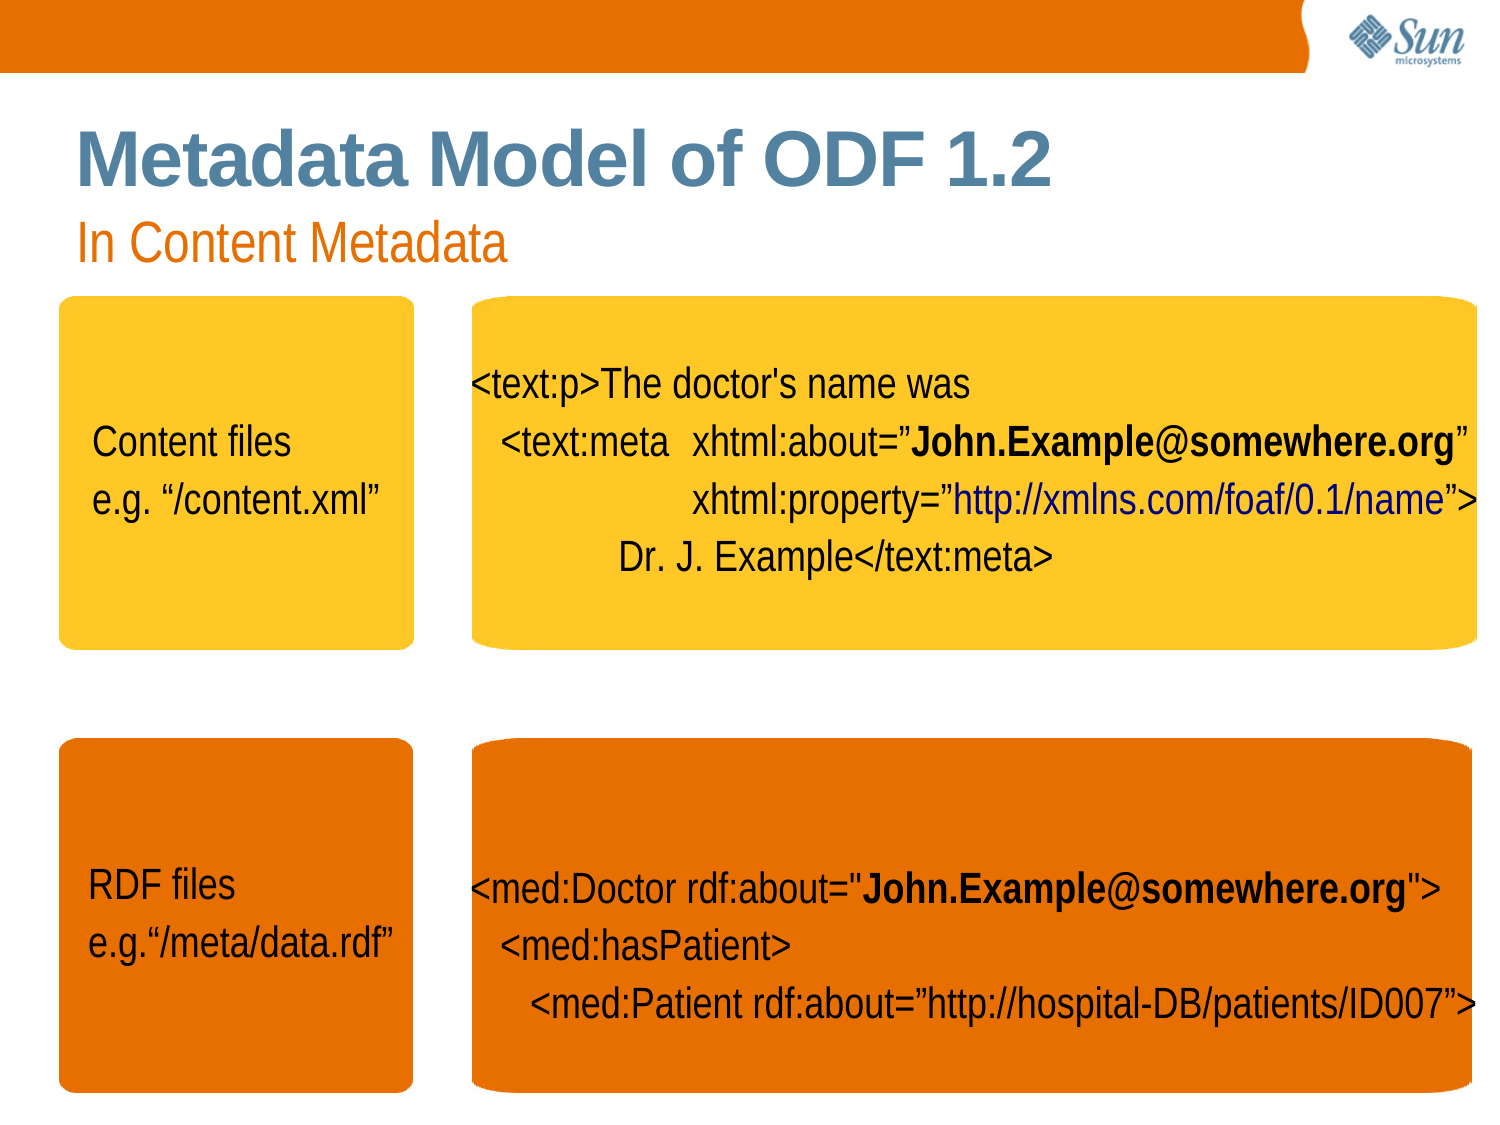

# Metadata Model of ODF 1.2
In Content Metadata
Content files
e.g. “/content.xml”
<text:p>The doctor's name was
 <text:meta 	xhtml:about=”John.Example@somewhere.org”
	 	 	xhtml:property=”http://xmlns.com/foaf/0.1/name”>
		Dr. J. Example</text:meta>
 RDF files
 e.g.“/meta/data.rdf”
<med:Doctor rdf:about="John.Example@somewhere.org">
 <med:hasPatient>
 <med:Patient rdf:about=”http://hospital-DB/patients/ID007”>
22